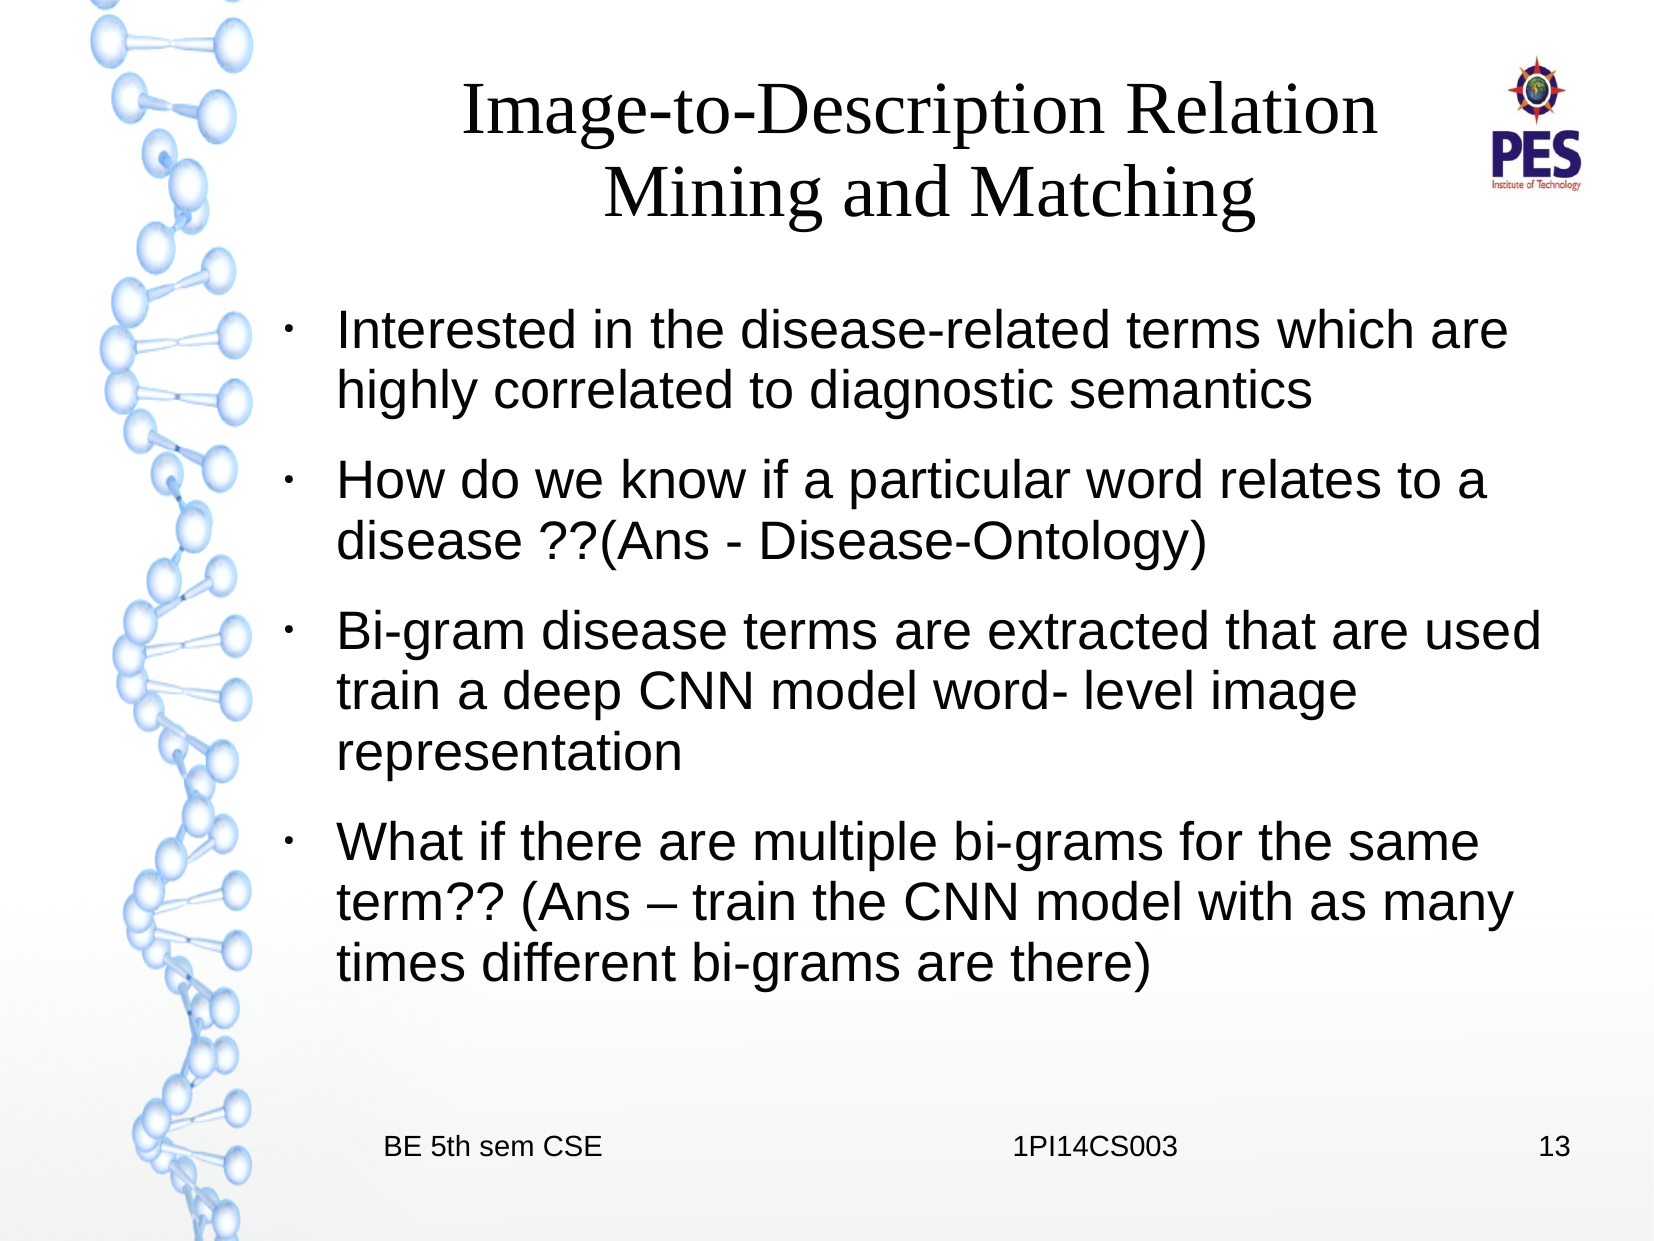

# Image-to-Description Relation Mining and Matching
Interested in the disease-related terms which are highly correlated to diagnostic semantics
How do we know if a particular word relates to a disease ??(Ans - Disease-Ontology)
Bi-gram disease terms are extracted that are used train a deep CNN model word- level image representation
What if there are multiple bi-grams for the same term?? (Ans – train the CNN model with as many times different bi-grams are there)
 BE 5th sem CSE
1PI14CS003
13